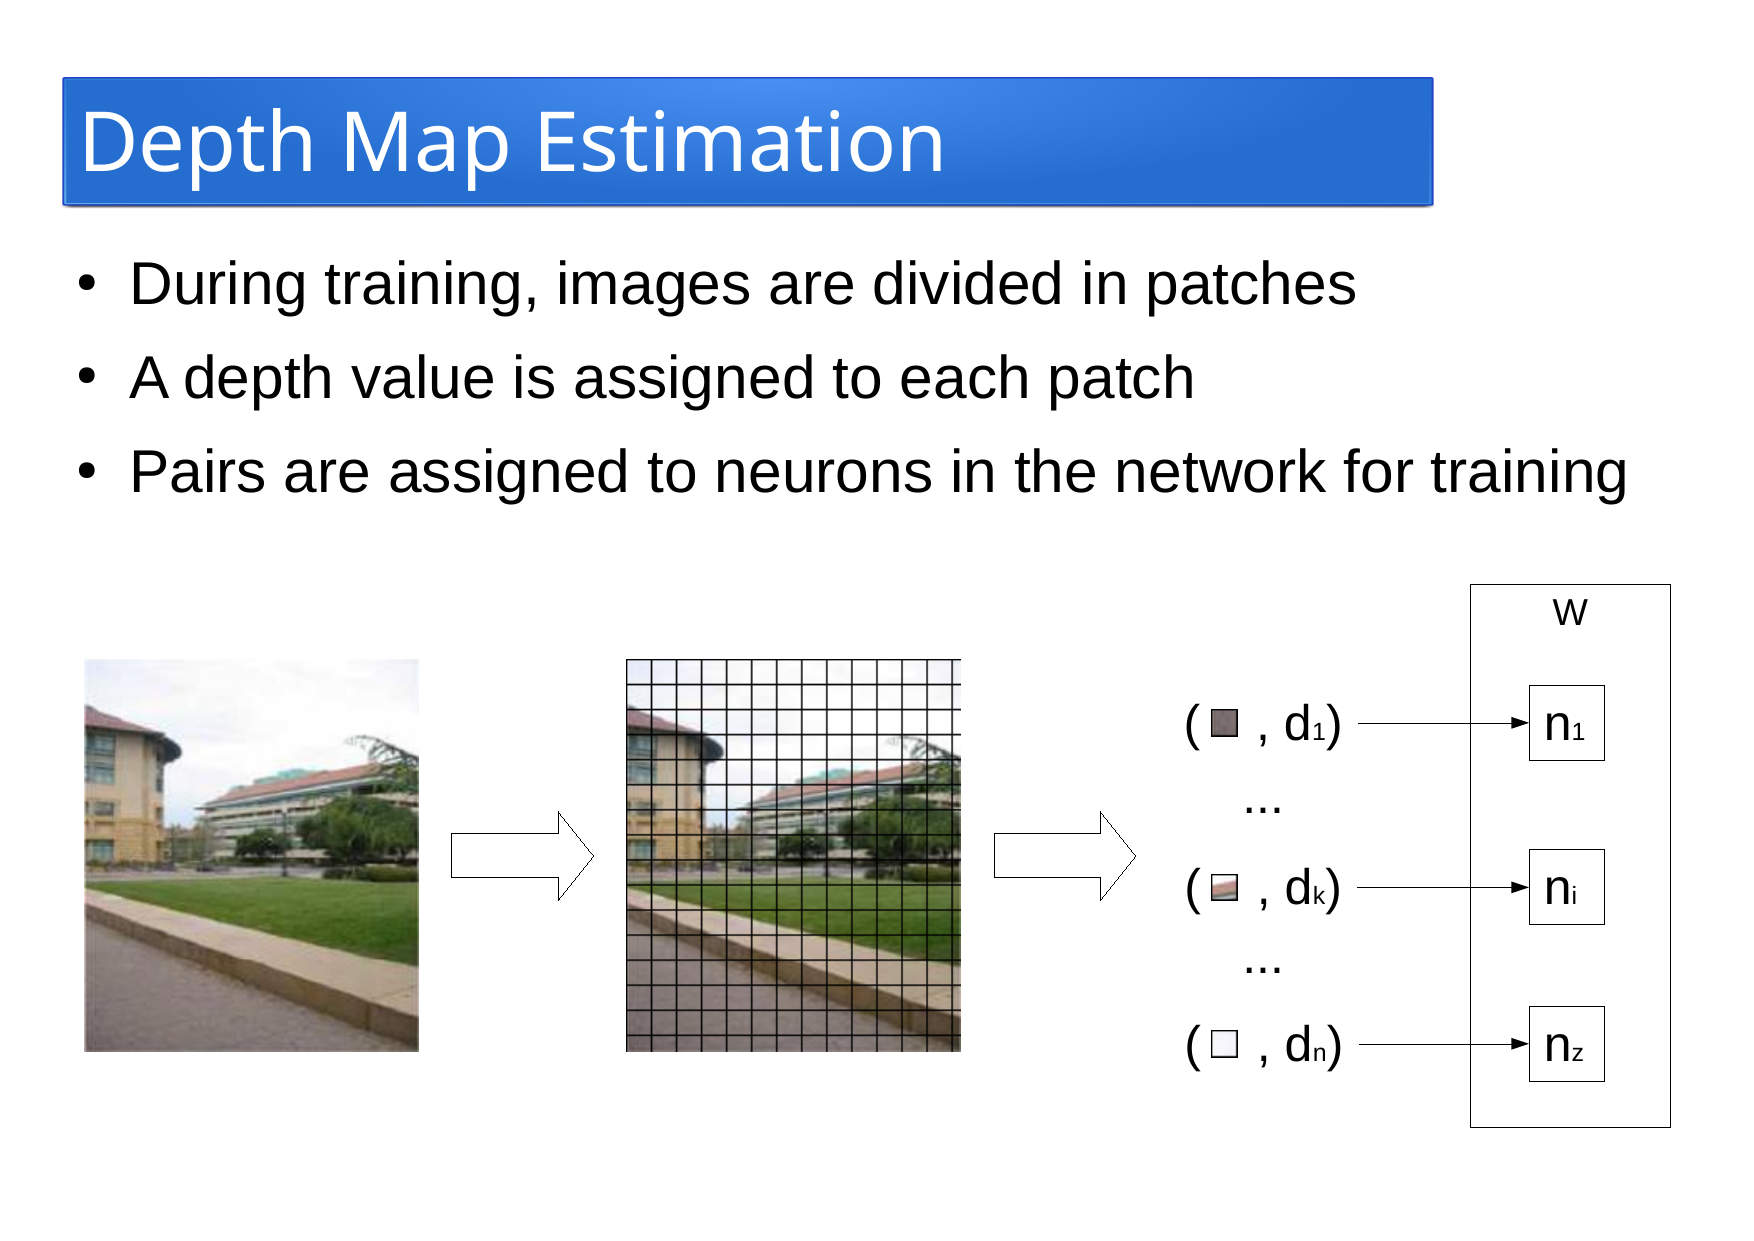

# Depth Map Estimation
During training, images are divided in patches
A depth value is assigned to each patch
Pairs are assigned to neurons in the network for training
W
n1
( , d1)
...
ni
( , dk)
...
nz
( , dn)